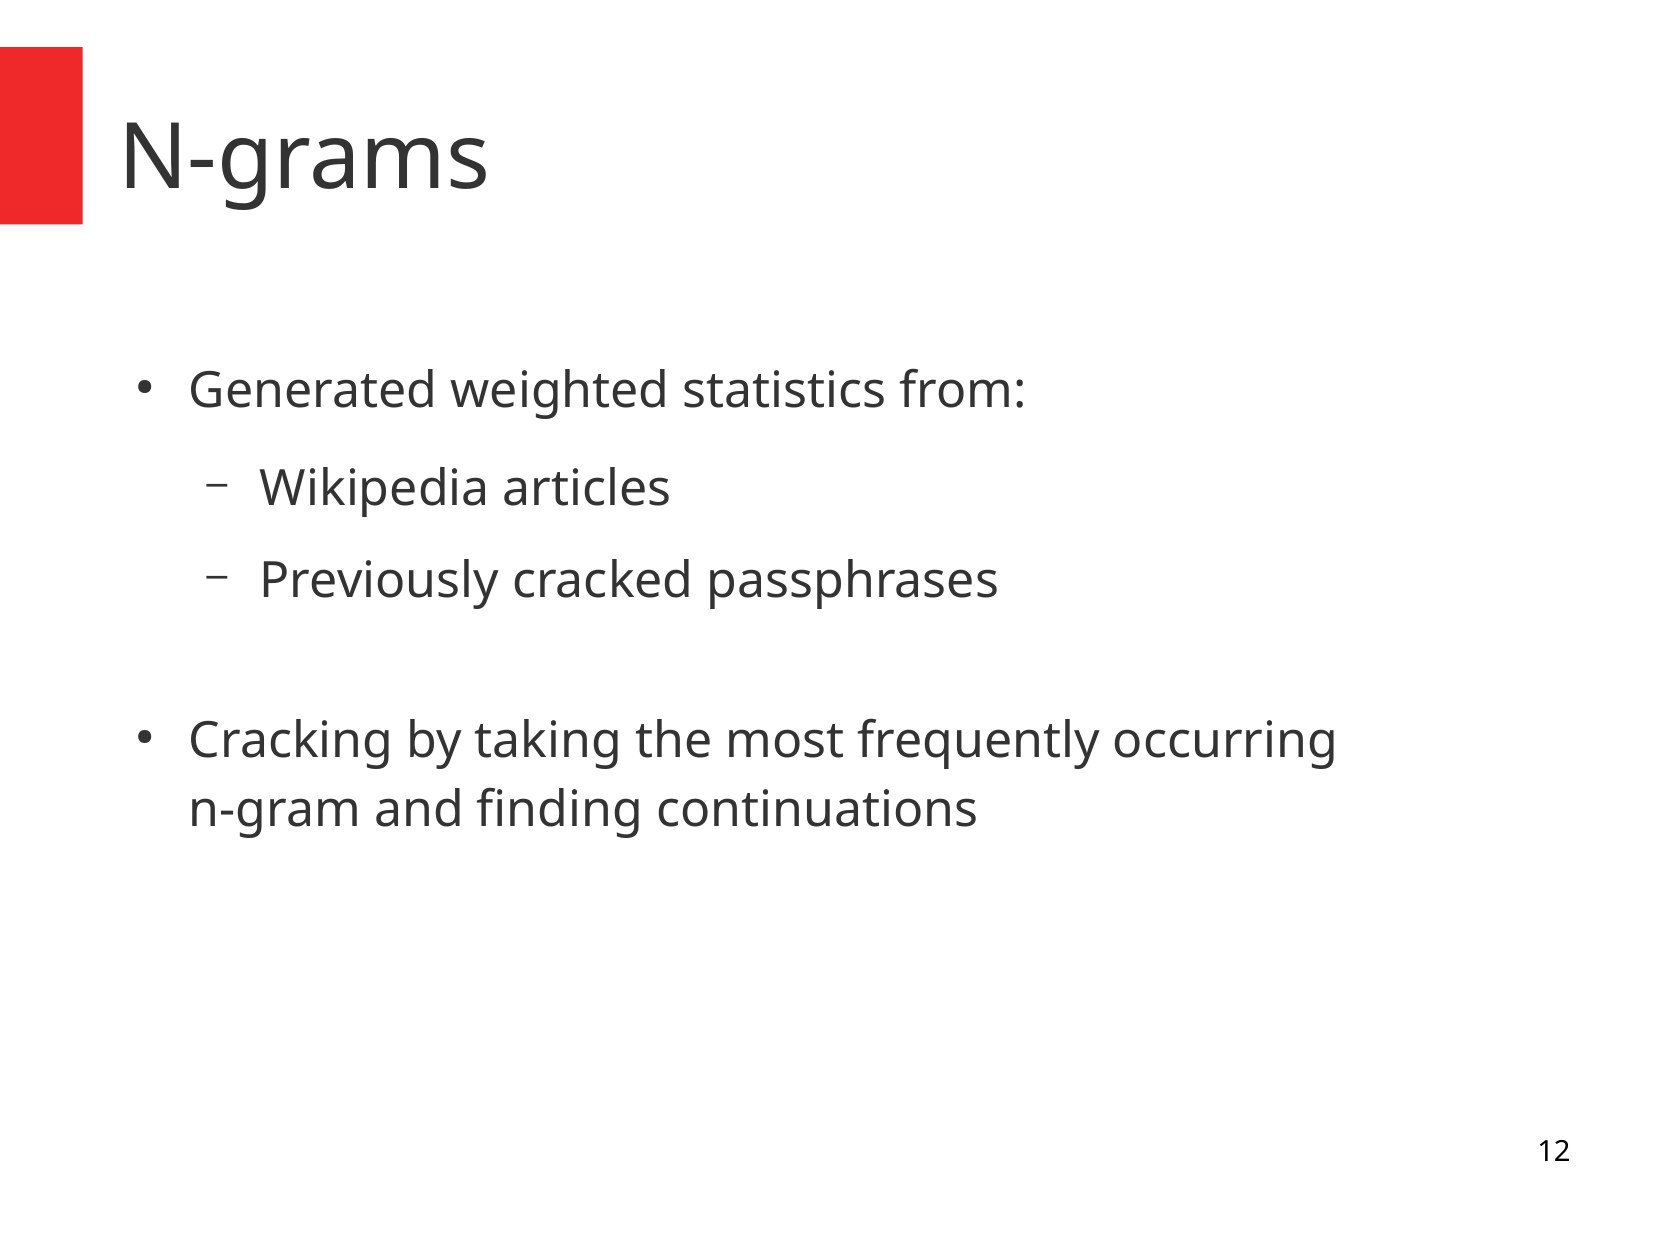

# N-grams
Generated weighted statistics from:
Wikipedia articles
Previously cracked passphrases
Cracking by taking the most frequently occurring
n-gram and finding continuations
12